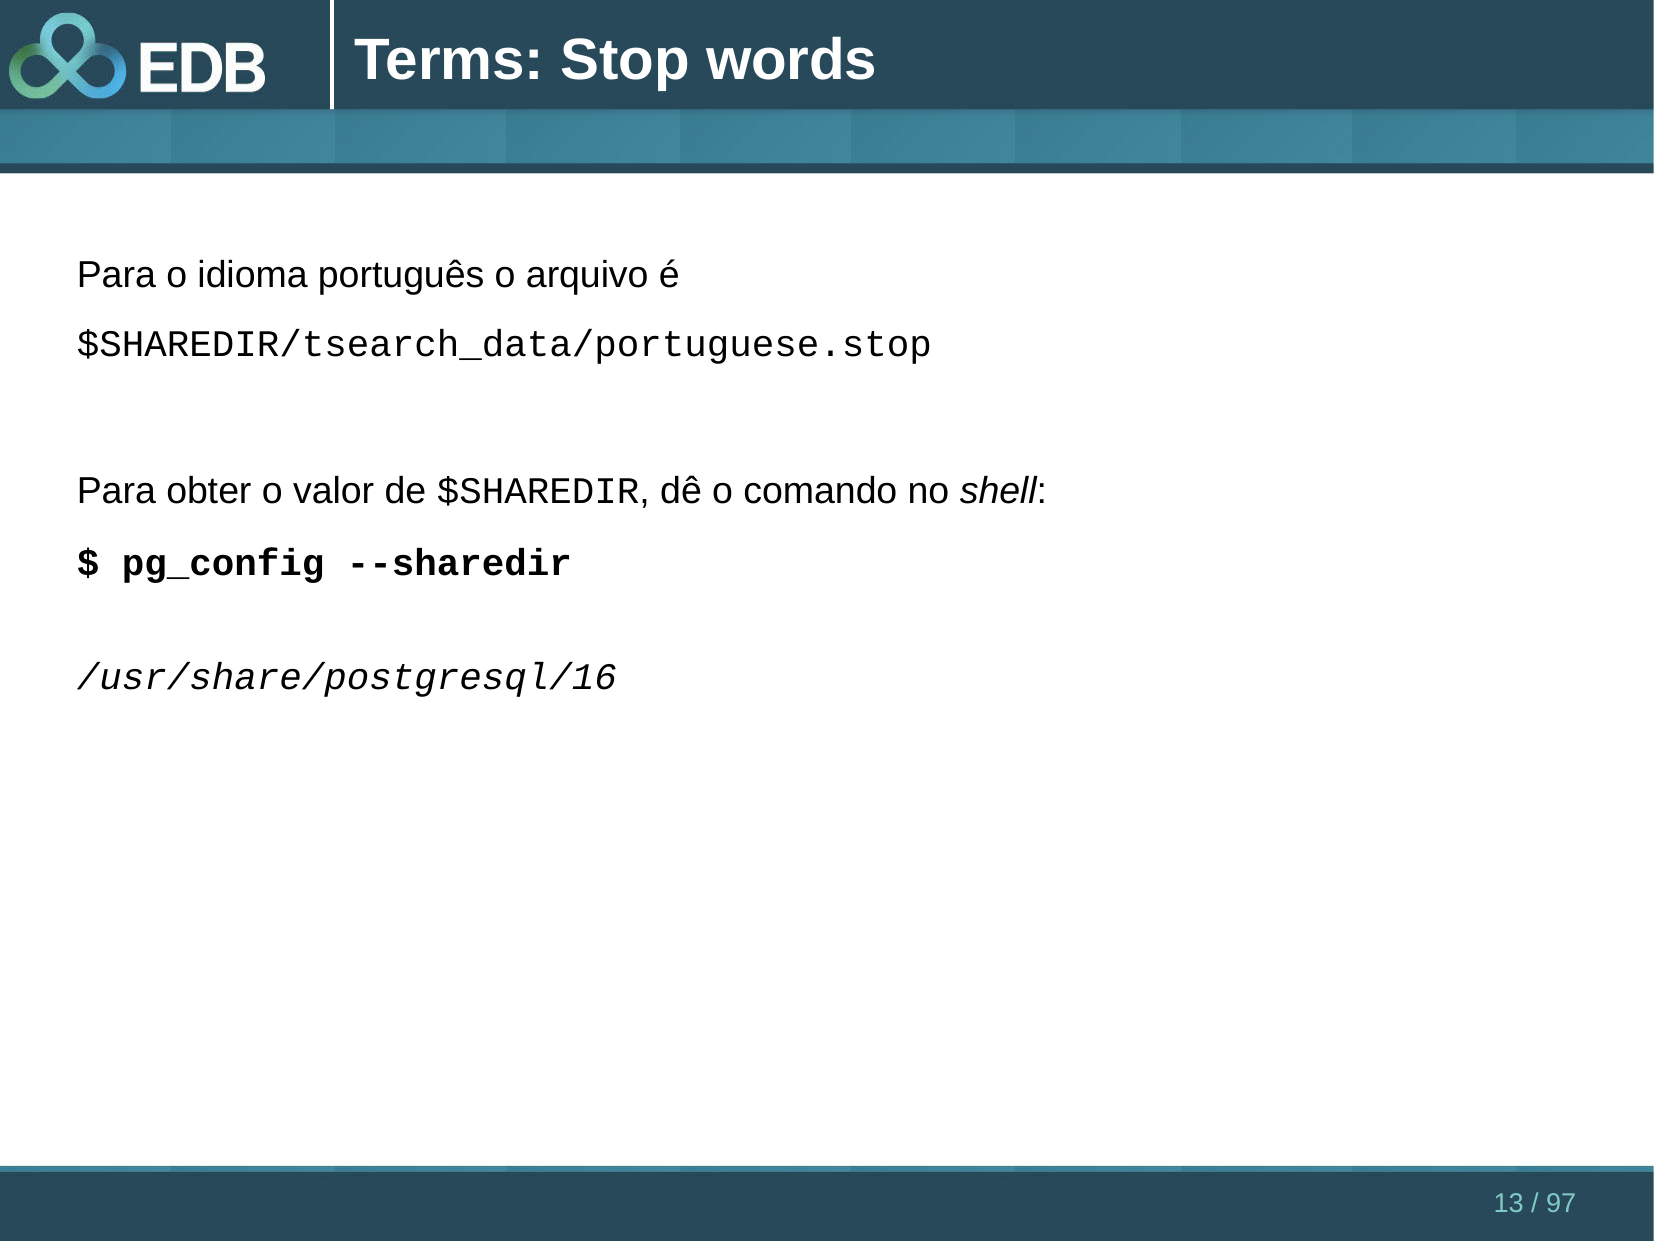

# Terms: Stop words
Para o idioma português o arquivo é
$SHAREDIR/tsearch_data/portuguese.stop
Para obter o valor de $SHAREDIR, dê o comando no shell:
$ pg_config --sharedir
/usr/share/postgresql/16